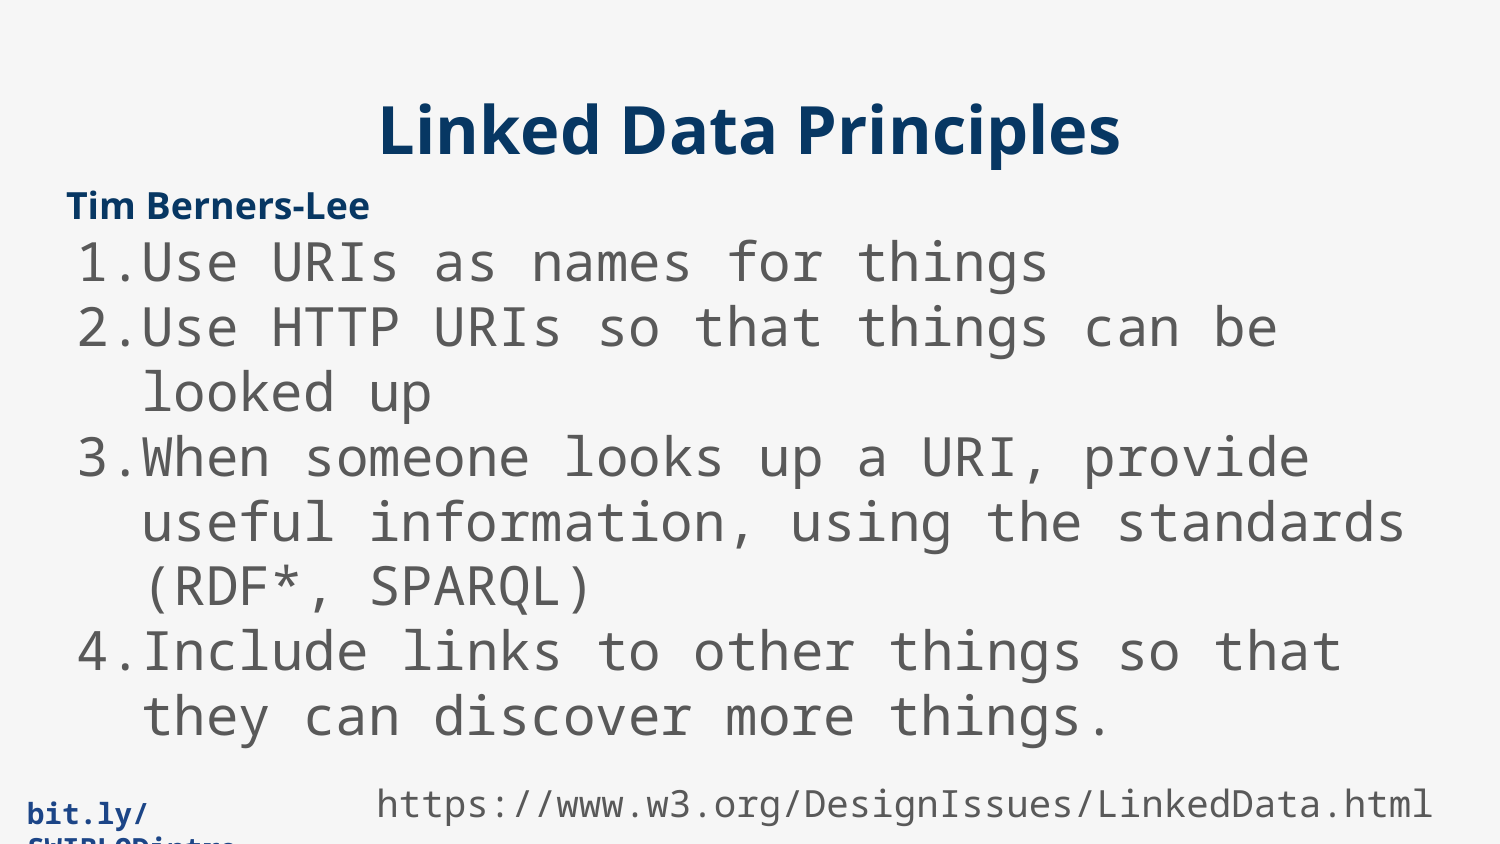

# Linked Data Principles
Tim Berners-Lee
Use URIs as names for things
Use HTTP URIs so that things can be looked up
When someone looks up a URI, provide useful information, using the standards (RDF*, SPARQL)
Include links to other things so that they can discover more things.
https://www.w3.org/DesignIssues/LinkedData.html